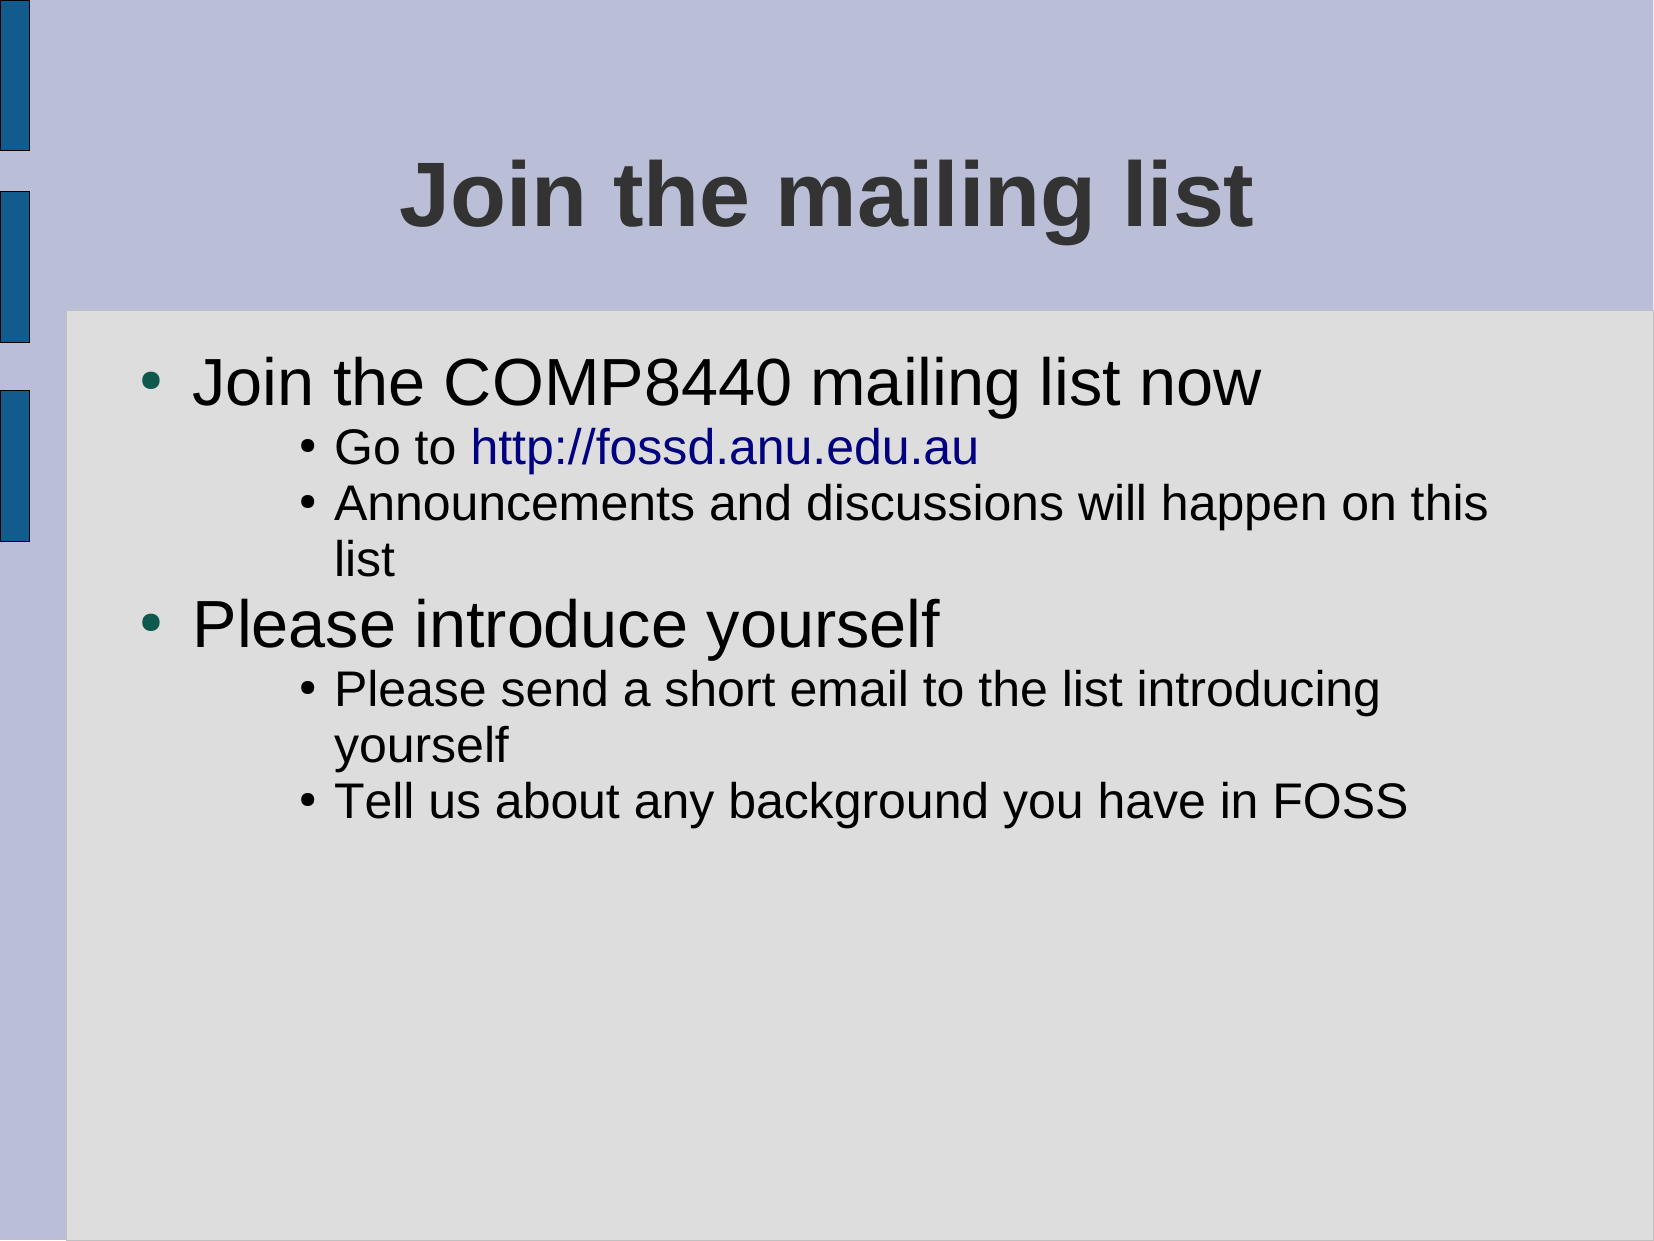

# Join the mailing list
Join the COMP8440 mailing list now
Go to http://fossd.anu.edu.au
Announcements and discussions will happen on this list
Please introduce yourself
Please send a short email to the list introducing yourself
Tell us about any background you have in FOSS